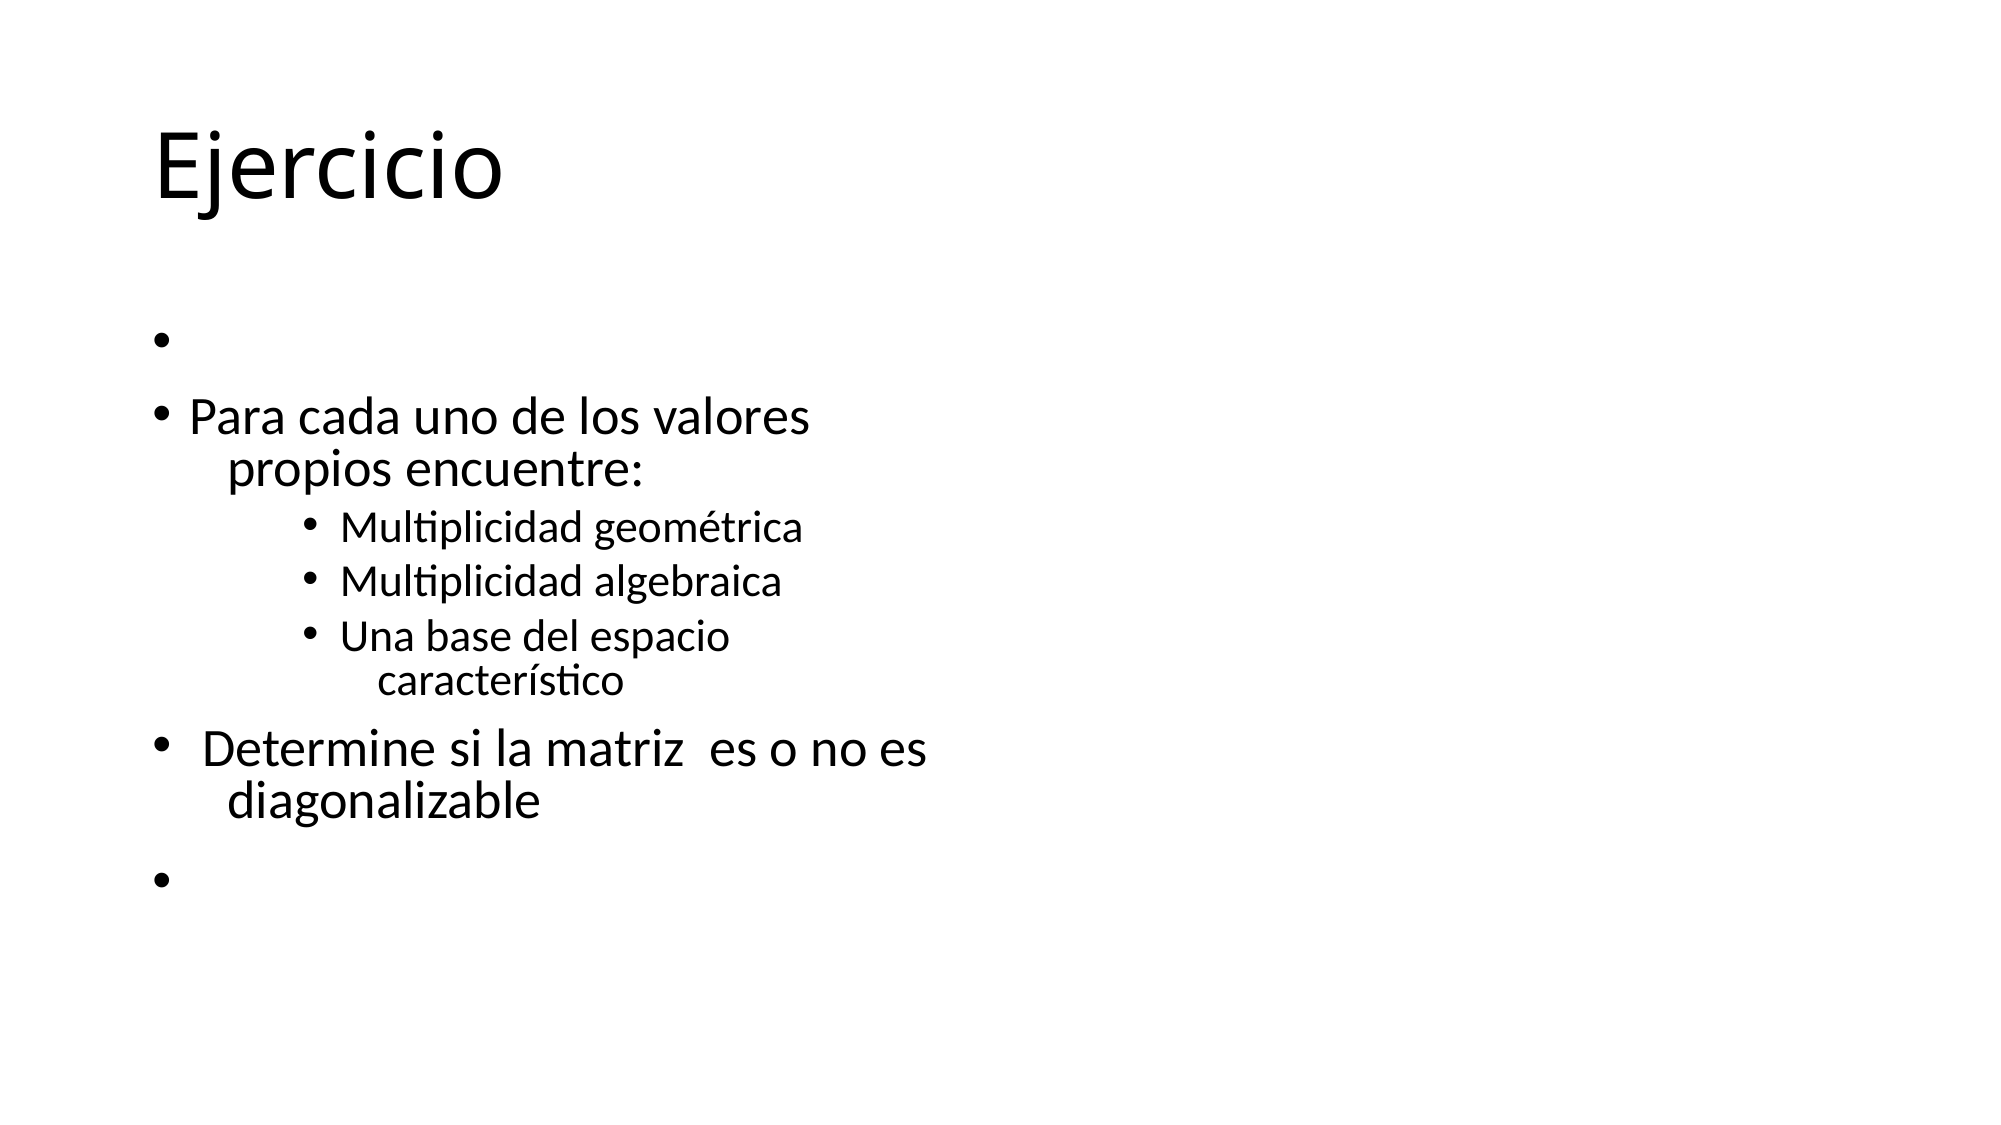

# Ejercicio
Para cada uno de los valores propios encuentre:
Multiplicidad geométrica
Multiplicidad algebraica
Una base del espacio característico
 Determine si la matriz es o no es diagonalizable